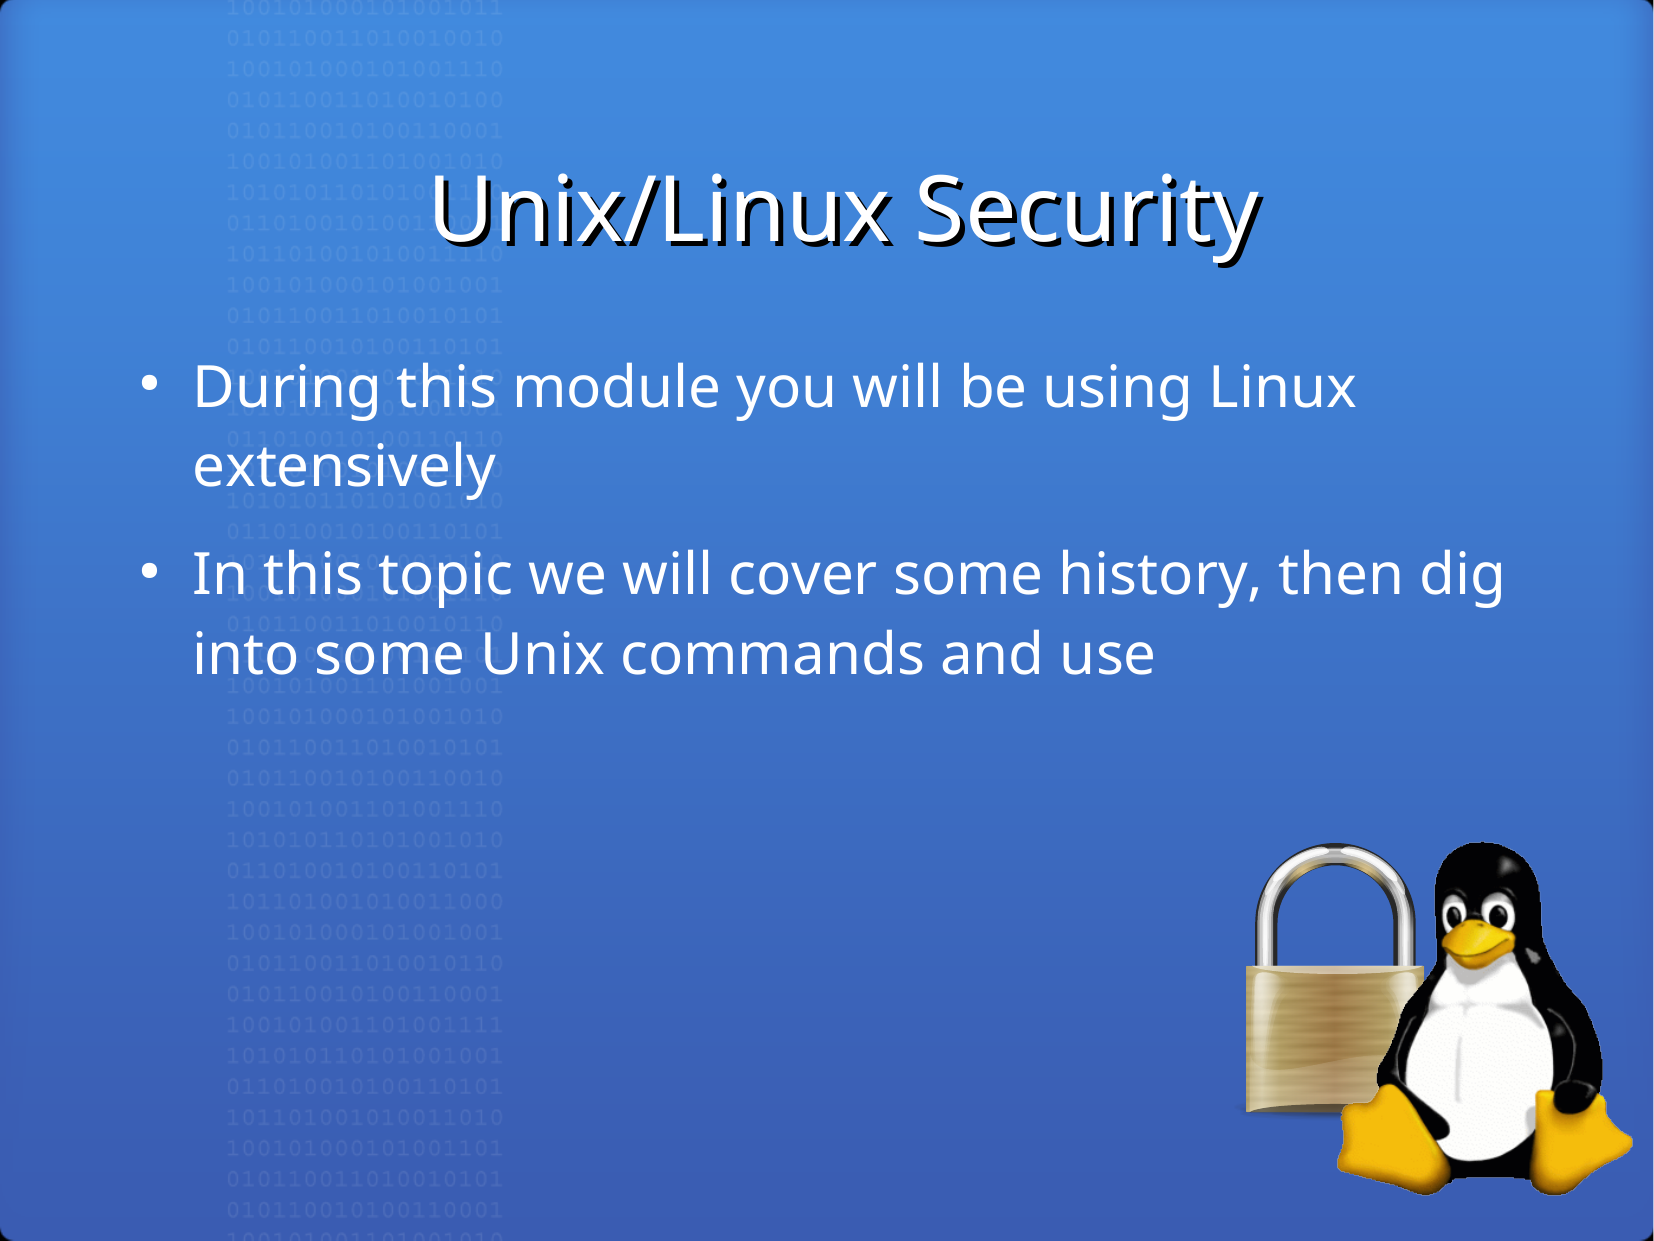

# Unix/Linux Security
During this module you will be using Linux extensively
In this topic we will cover some history, then dig into some Unix commands and use